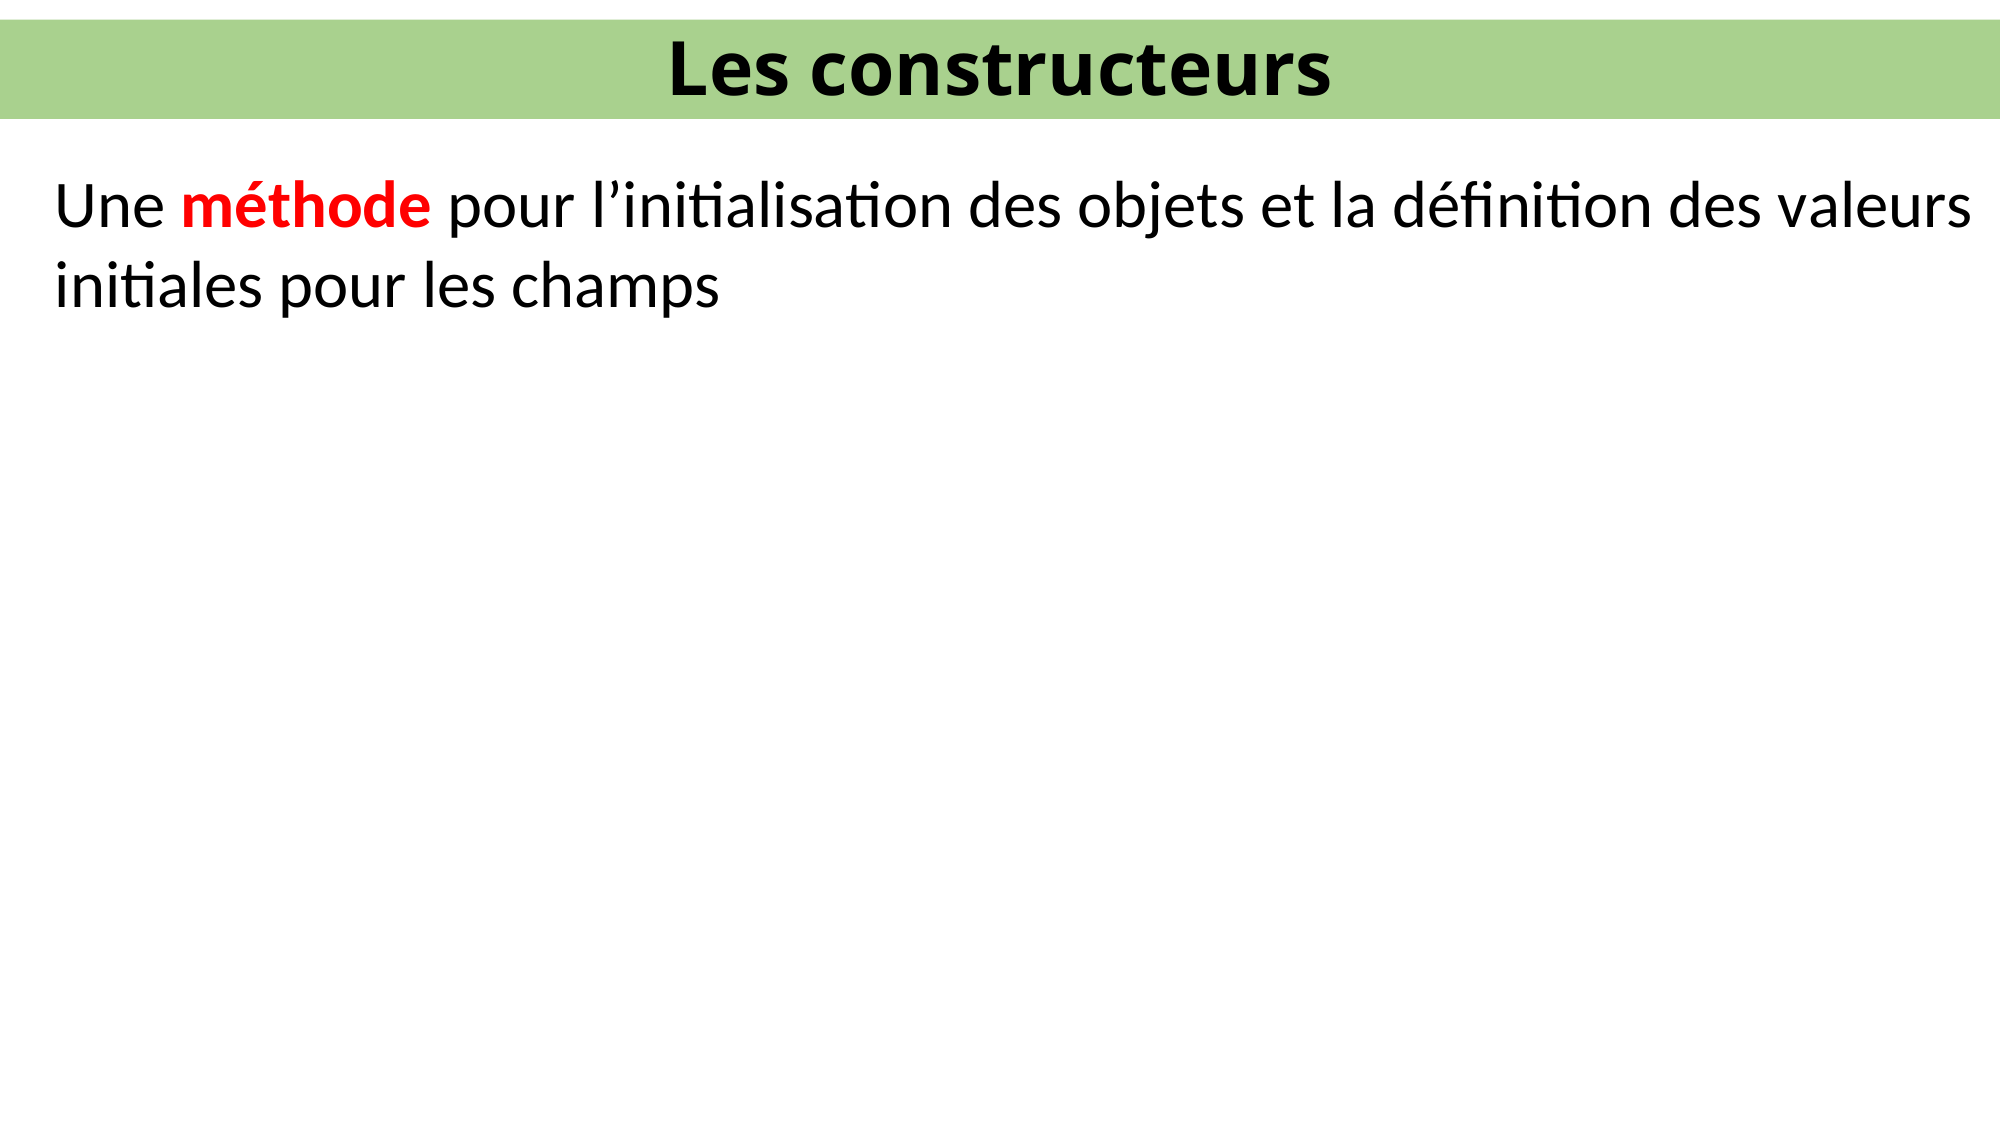

# Les constructeurs
Une méthode pour l’initialisation des objets et la définition des valeurs initiales pour les champs